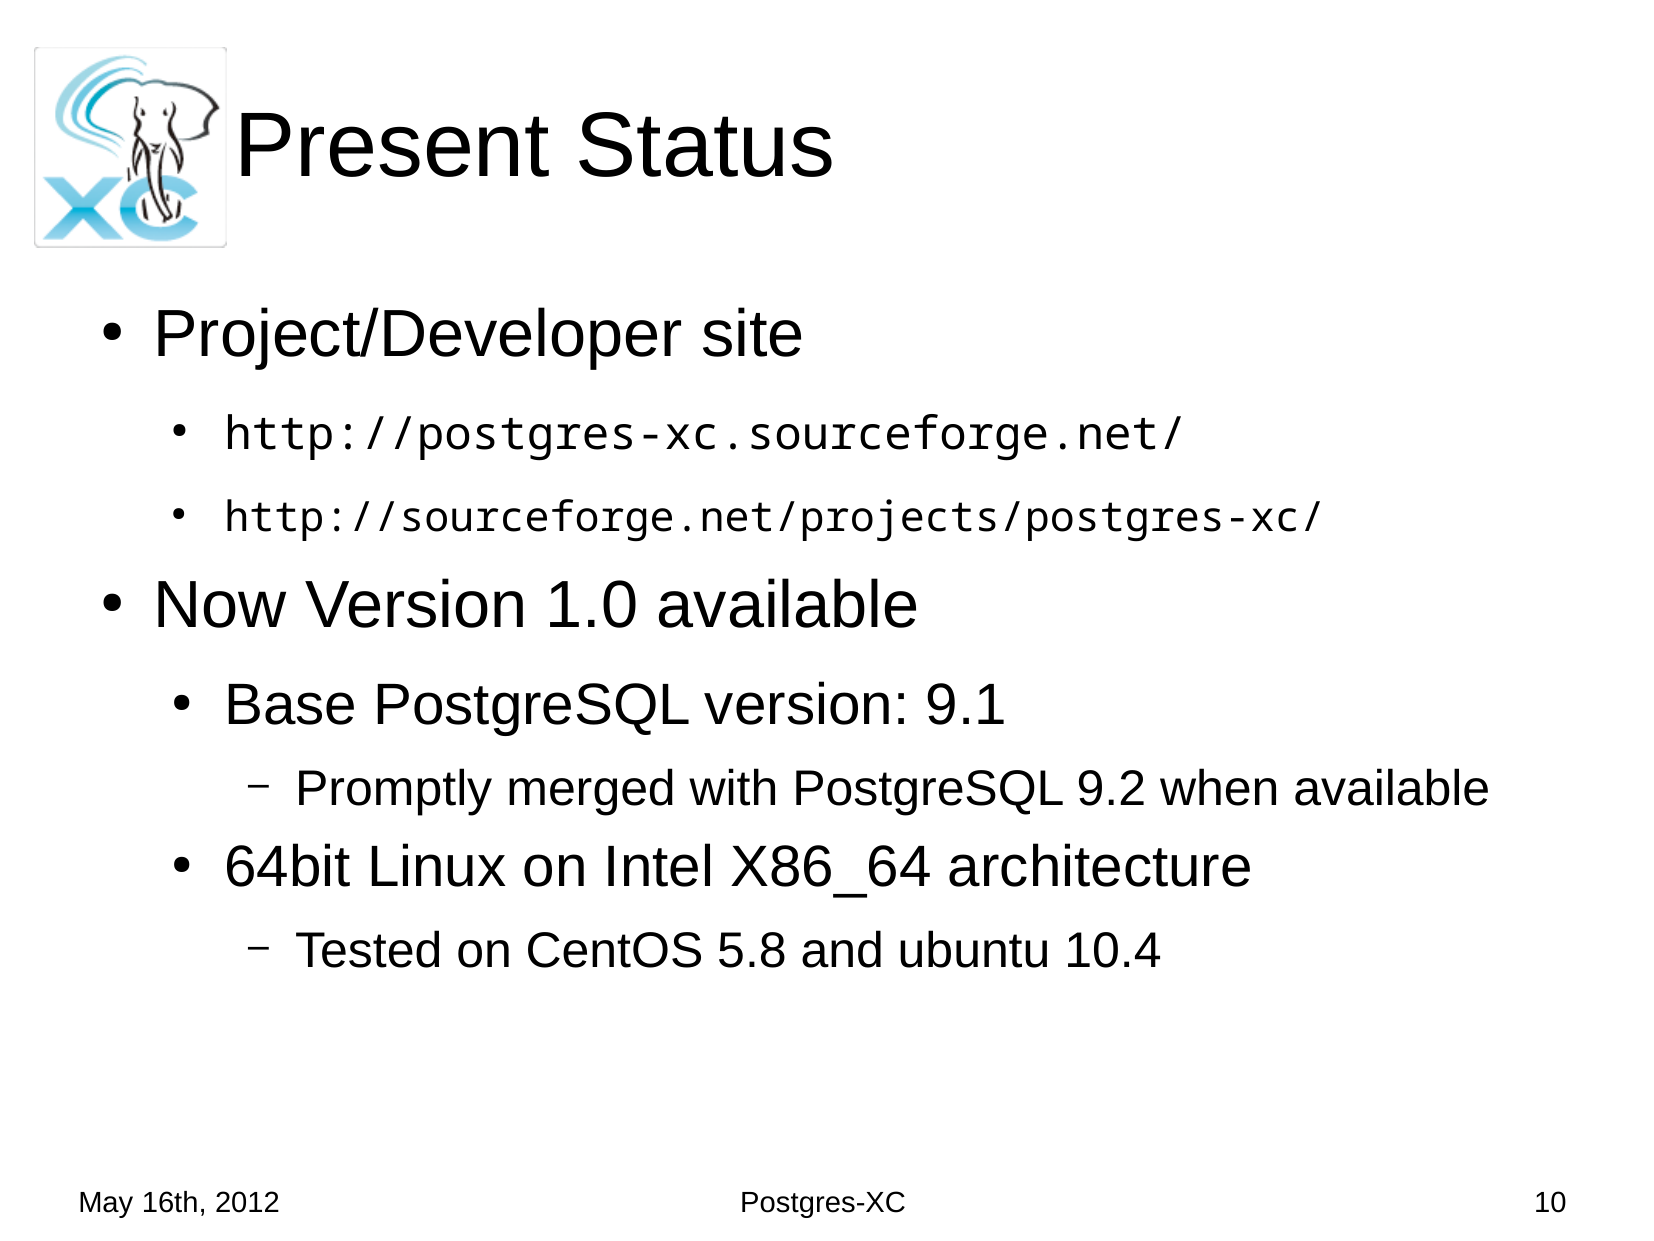

# Present Status
Project/Developer site
http://postgres-xc.sourceforge.net/
http://sourceforge.net/projects/postgres-xc/
Now Version 1.0 available
Base PostgreSQL version: 9.1
Promptly merged with PostgreSQL 9.2 when available
64bit Linux on Intel X86_64 architecture
Tested on CentOS 5.8 and ubuntu 10.4
10